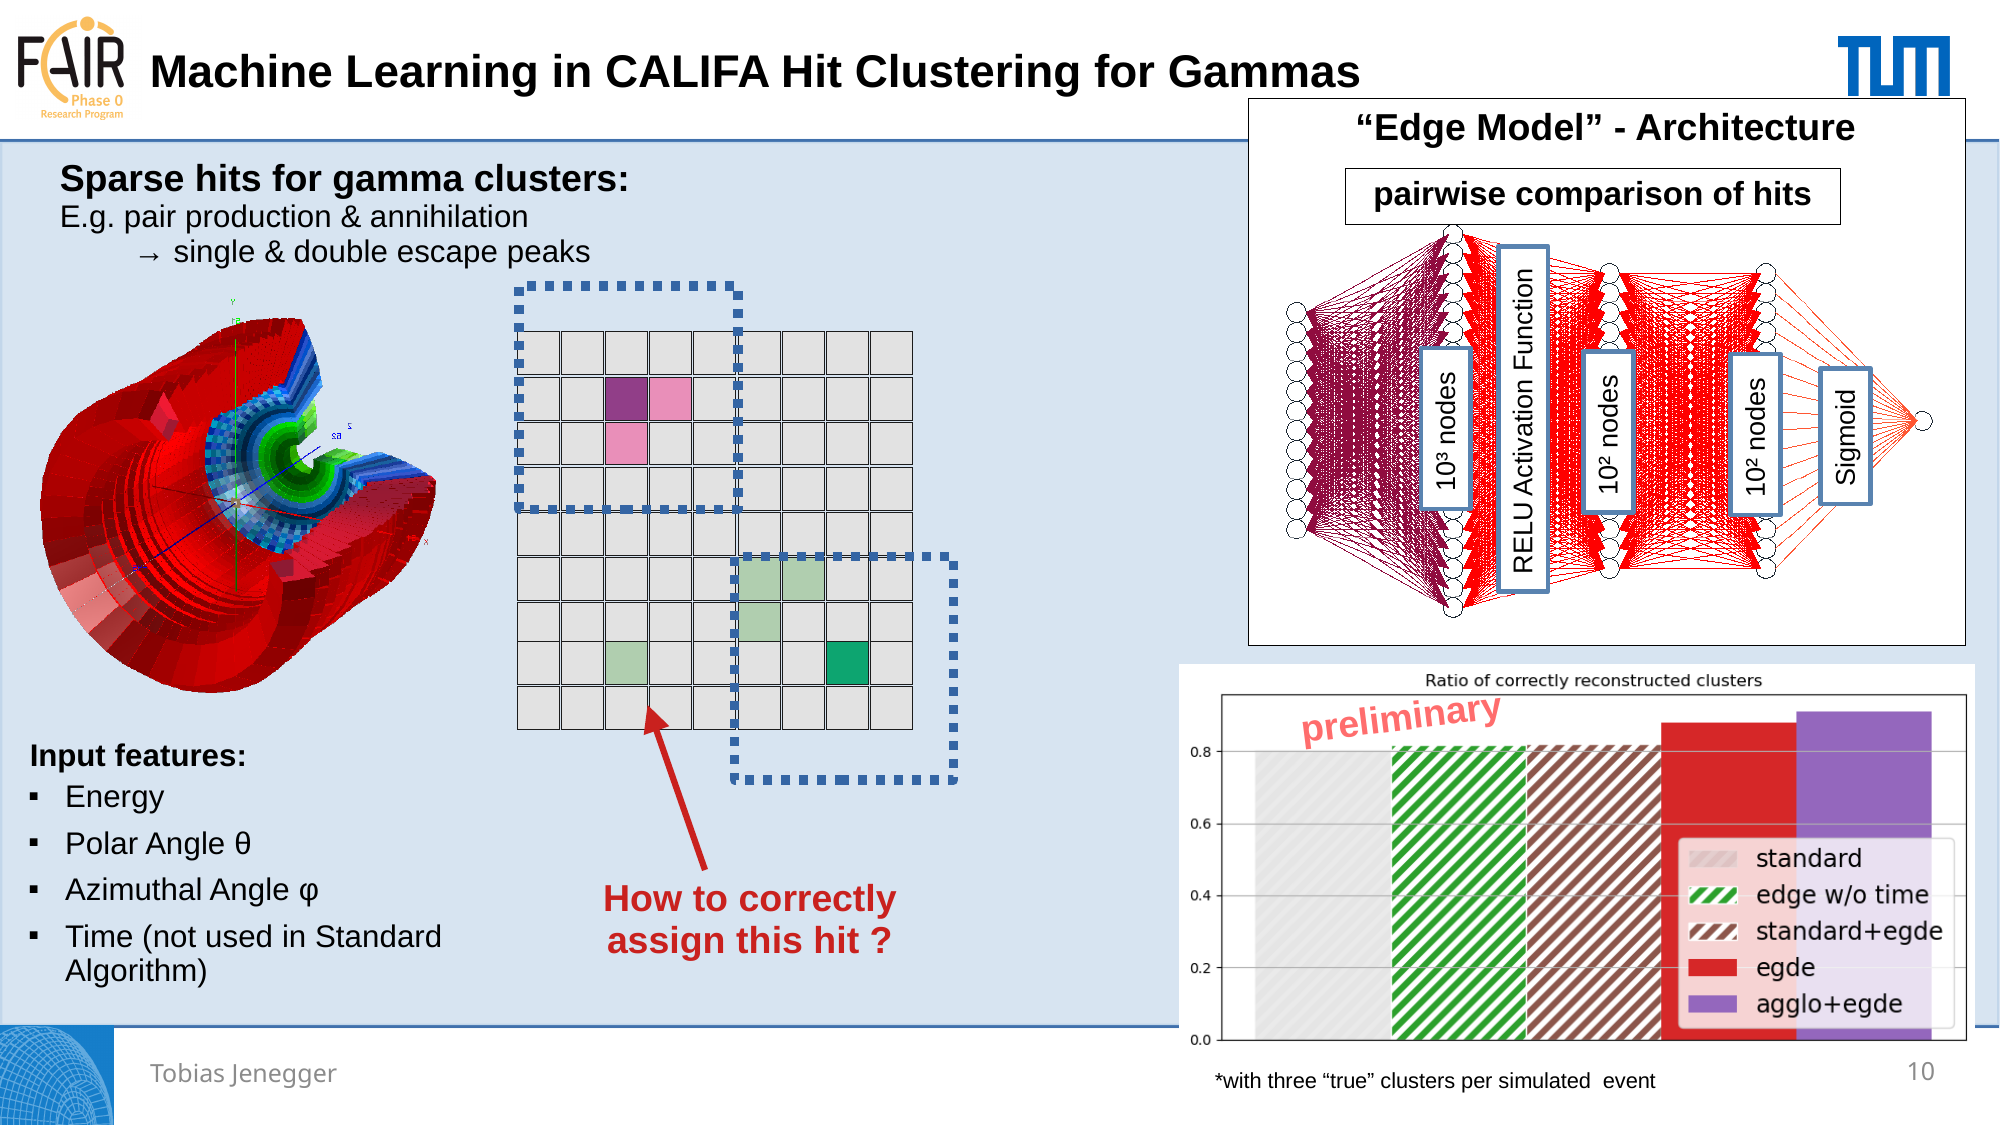

Machine Learning in CALIFA Hit Clustering for Gammas
“Edge Model” - Architecture
pairwise comparison of hits
RELU Activation Function
10³ nodes
10² nodes
10² nodes
Sigmoid
Sparse hits for gamma clusters:
E.g. pair production & annihilation
	→ single & double escape peaks
preliminary
Input features:
Energy
Polar Angle θ
Azimuthal Angle φ
Time (not used in Standard Algorithm)
How to correctly assign this hit ?
10
*with three “true” clusters per simulated event